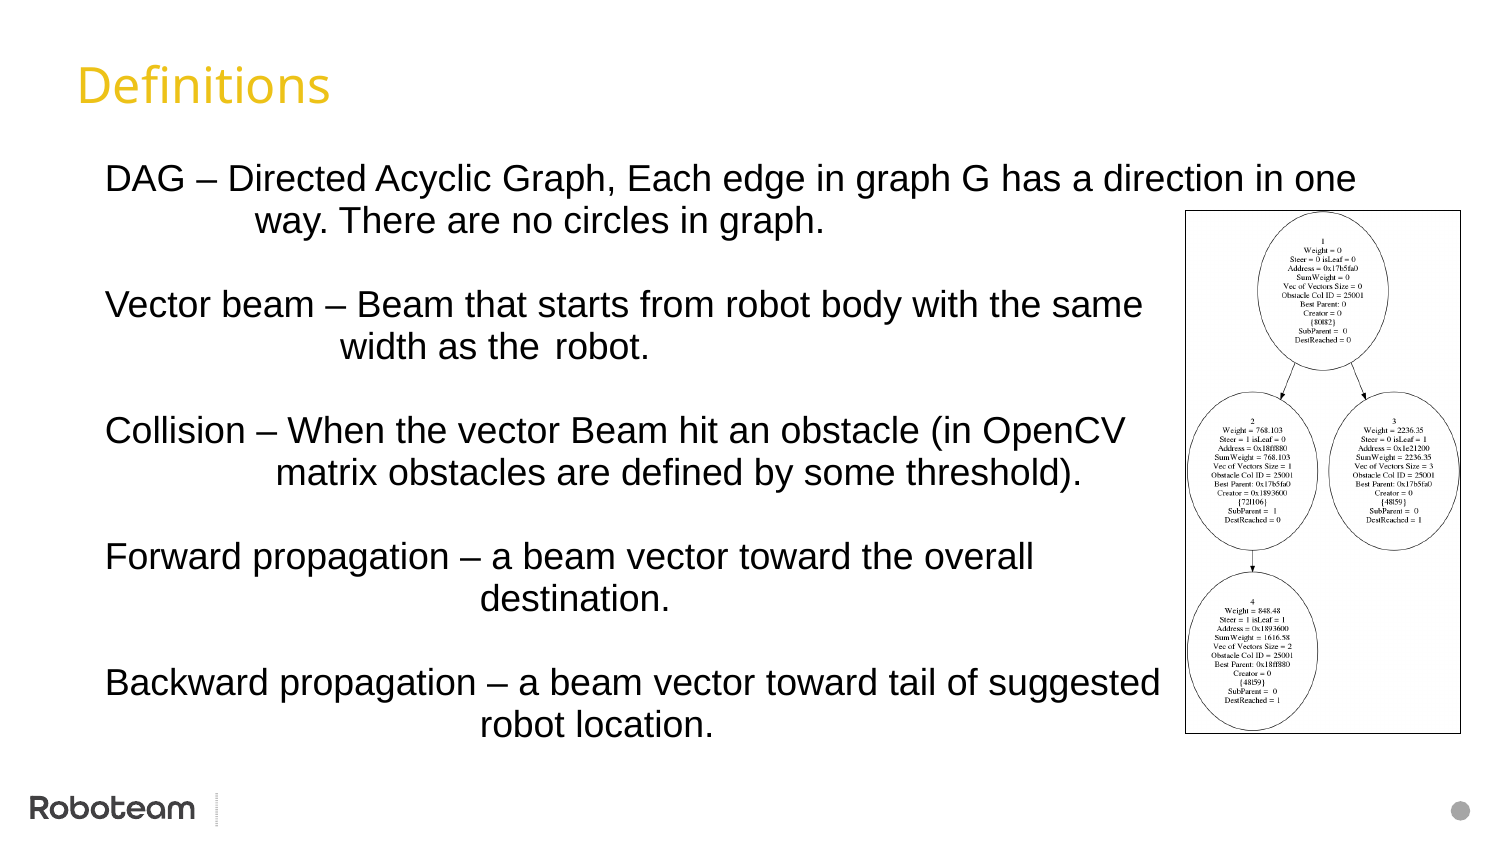

# Definitions
DAG – Directed Acyclic Graph, Each edge in graph G has a direction in one
		way. There are no circles in graph.
Vector beam – Beam that starts from robot body with the same
			 width as the 	robot.
Collision – When the vector Beam hit an obstacle (in OpenCV
		 matrix obstacles are defined by some threshold).
Forward propagation – a beam vector toward the overall
					destination.
Backward propagation – a beam vector toward tail of suggested
					robot location.